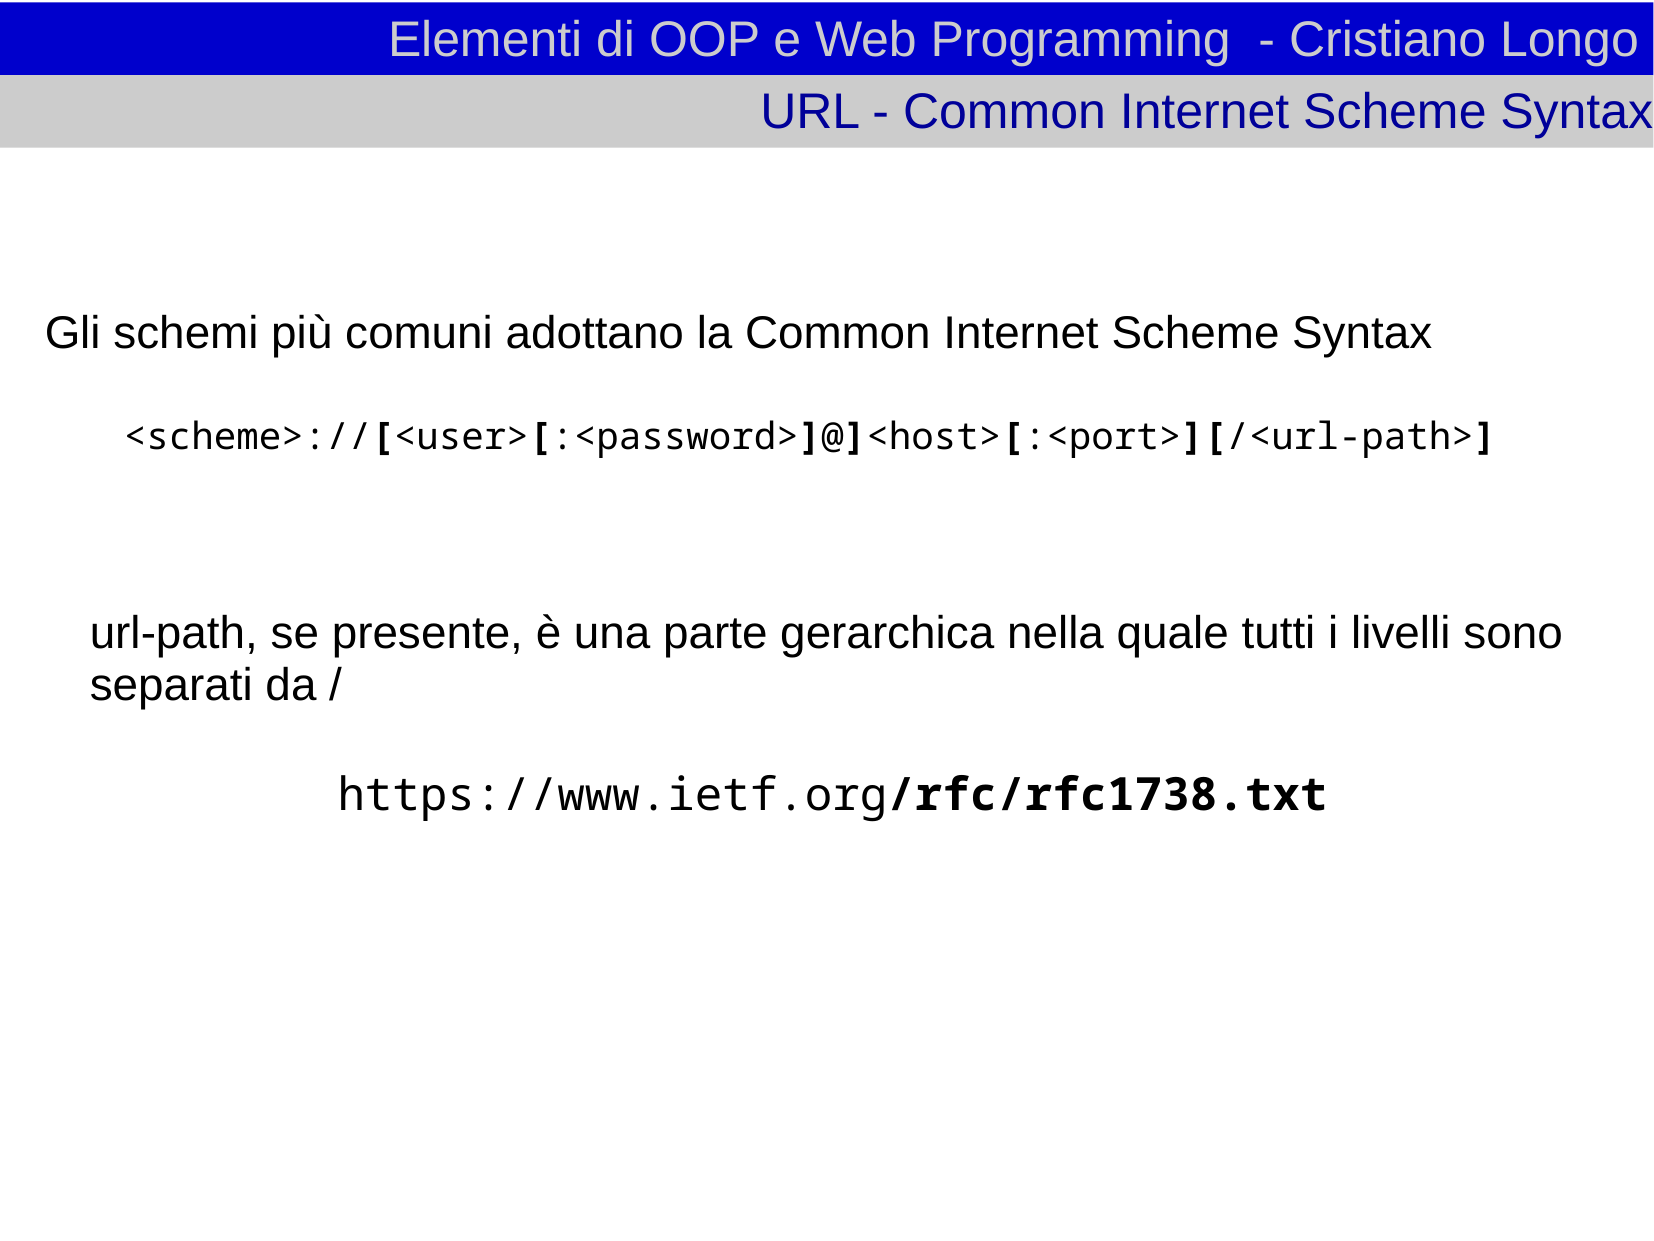

# Elementi di OOP e Web Programming - Cristiano Longo
URL - Common Internet Scheme Syntax
Gli schemi più comuni adottano la Common Internet Scheme Syntax
<scheme>://[<user>[:<password>]@]<host>[:<port>][/<url-path>]
| Utente | Cane |
| --- | --- |
| alice | fuffy |
| charlie | doggy |
| charlie | pluto |
| bob | fuffy |
url-path, se presente, è una parte gerarchica nella quale tutti i livelli sono separati da /
https://www.ietf.org/rfc/rfc1738.txt